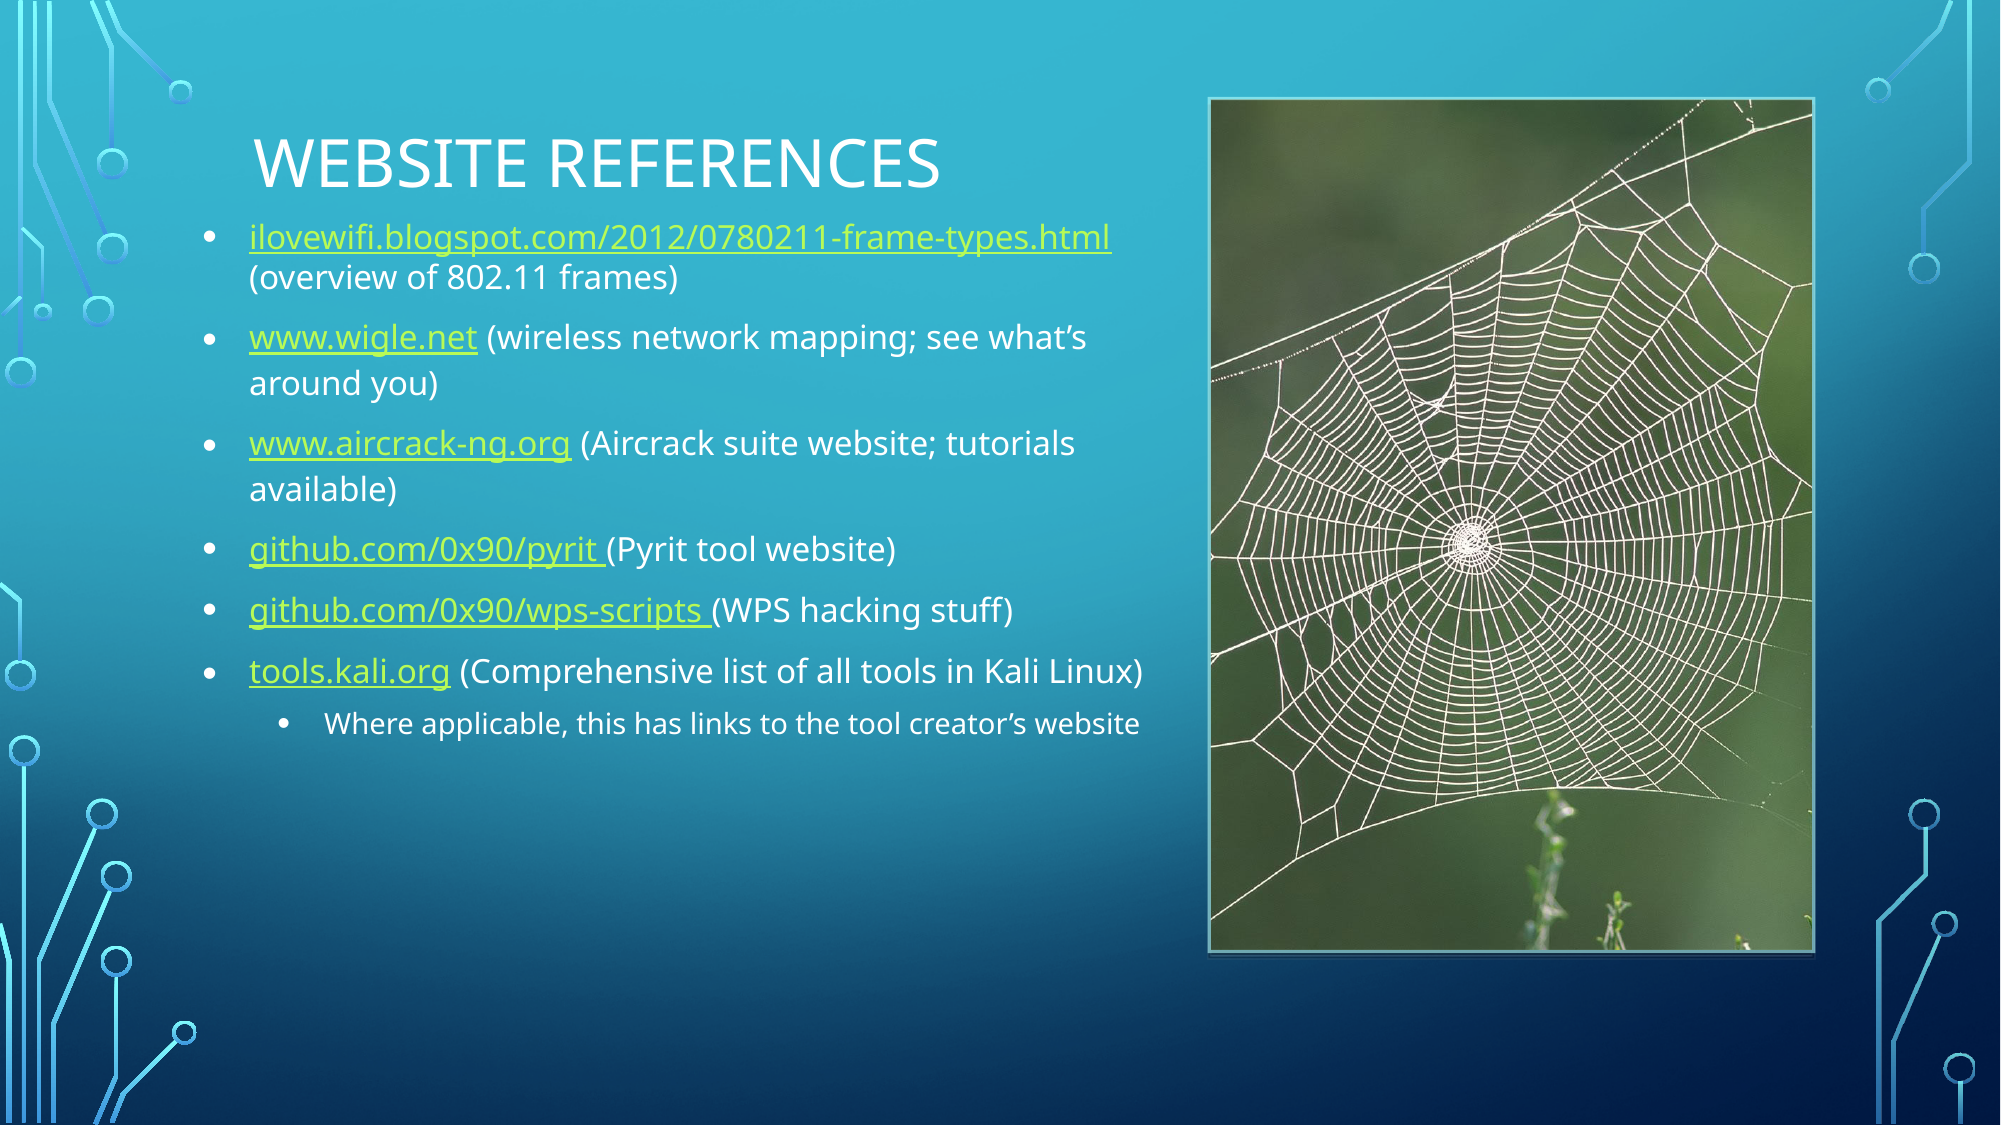

# Website references
ilovewifi.blogspot.com/2012/0780211-frame-types.html (overview of 802.11 frames)
www.wigle.net (wireless network mapping; see what’s around you)
www.aircrack-ng.org (Aircrack suite website; tutorials available)
github.com/0x90/pyrit (Pyrit tool website)
github.com/0x90/wps-scripts (WPS hacking stuff)
tools.kali.org (Comprehensive list of all tools in Kali Linux)
Where applicable, this has links to the tool creator’s website